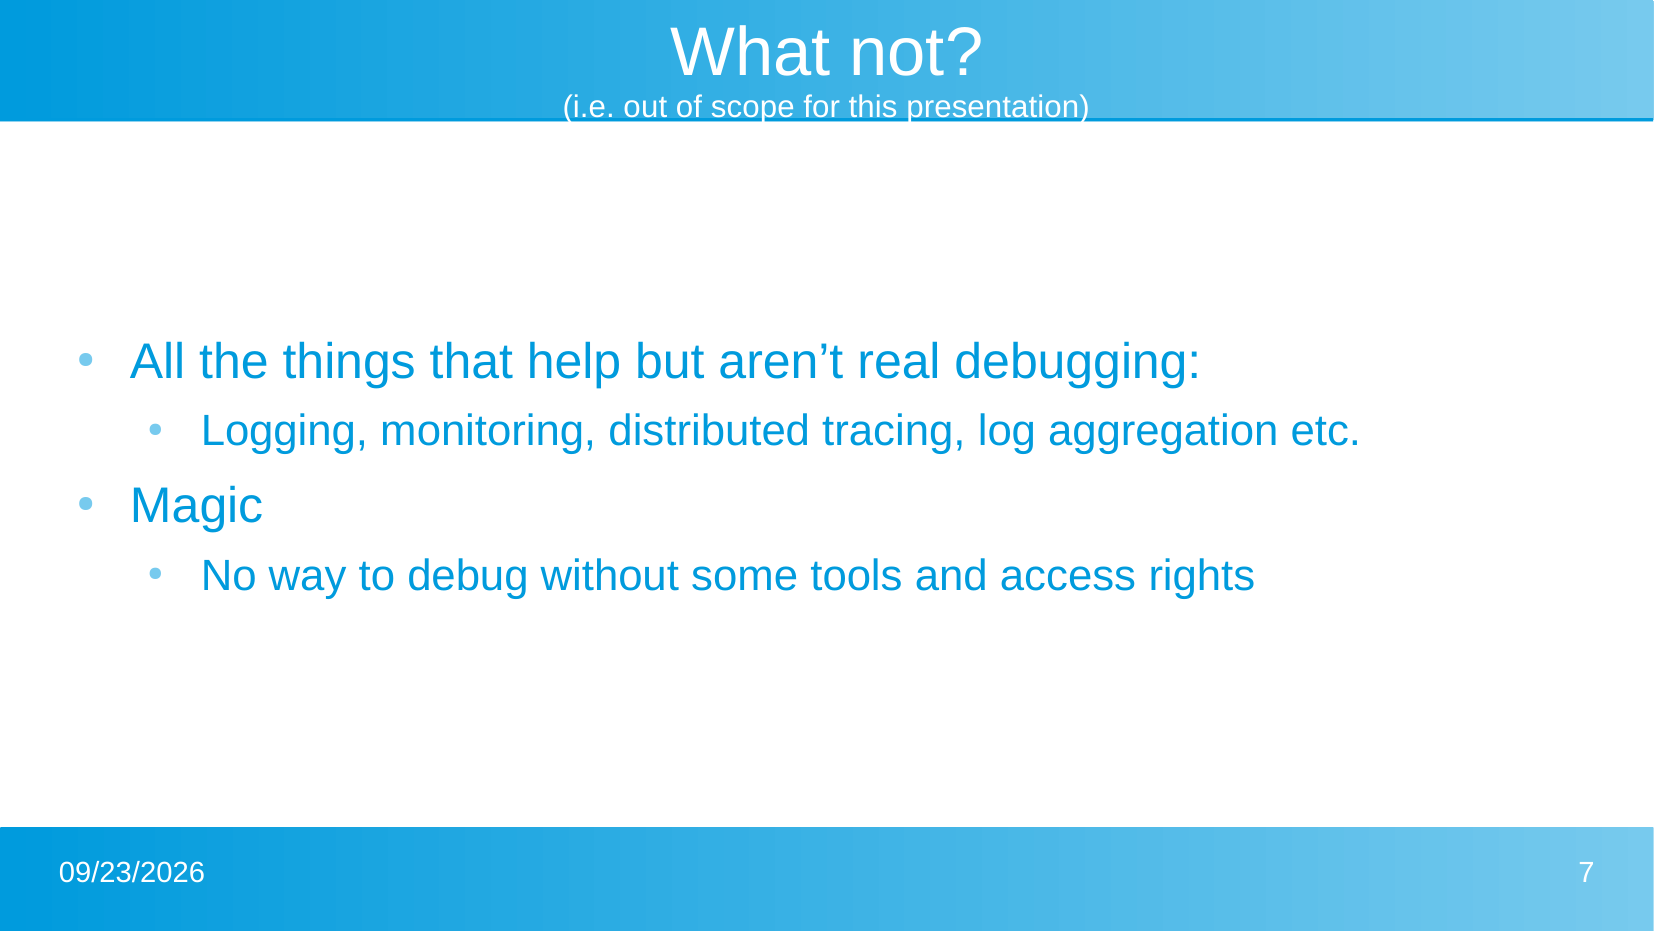

# What not? (i.e. out of scope for this presentation)
All the things that help but aren’t real debugging:
Logging, monitoring, distributed tracing, log aggregation etc.
Magic
No way to debug without some tools and access rights
7